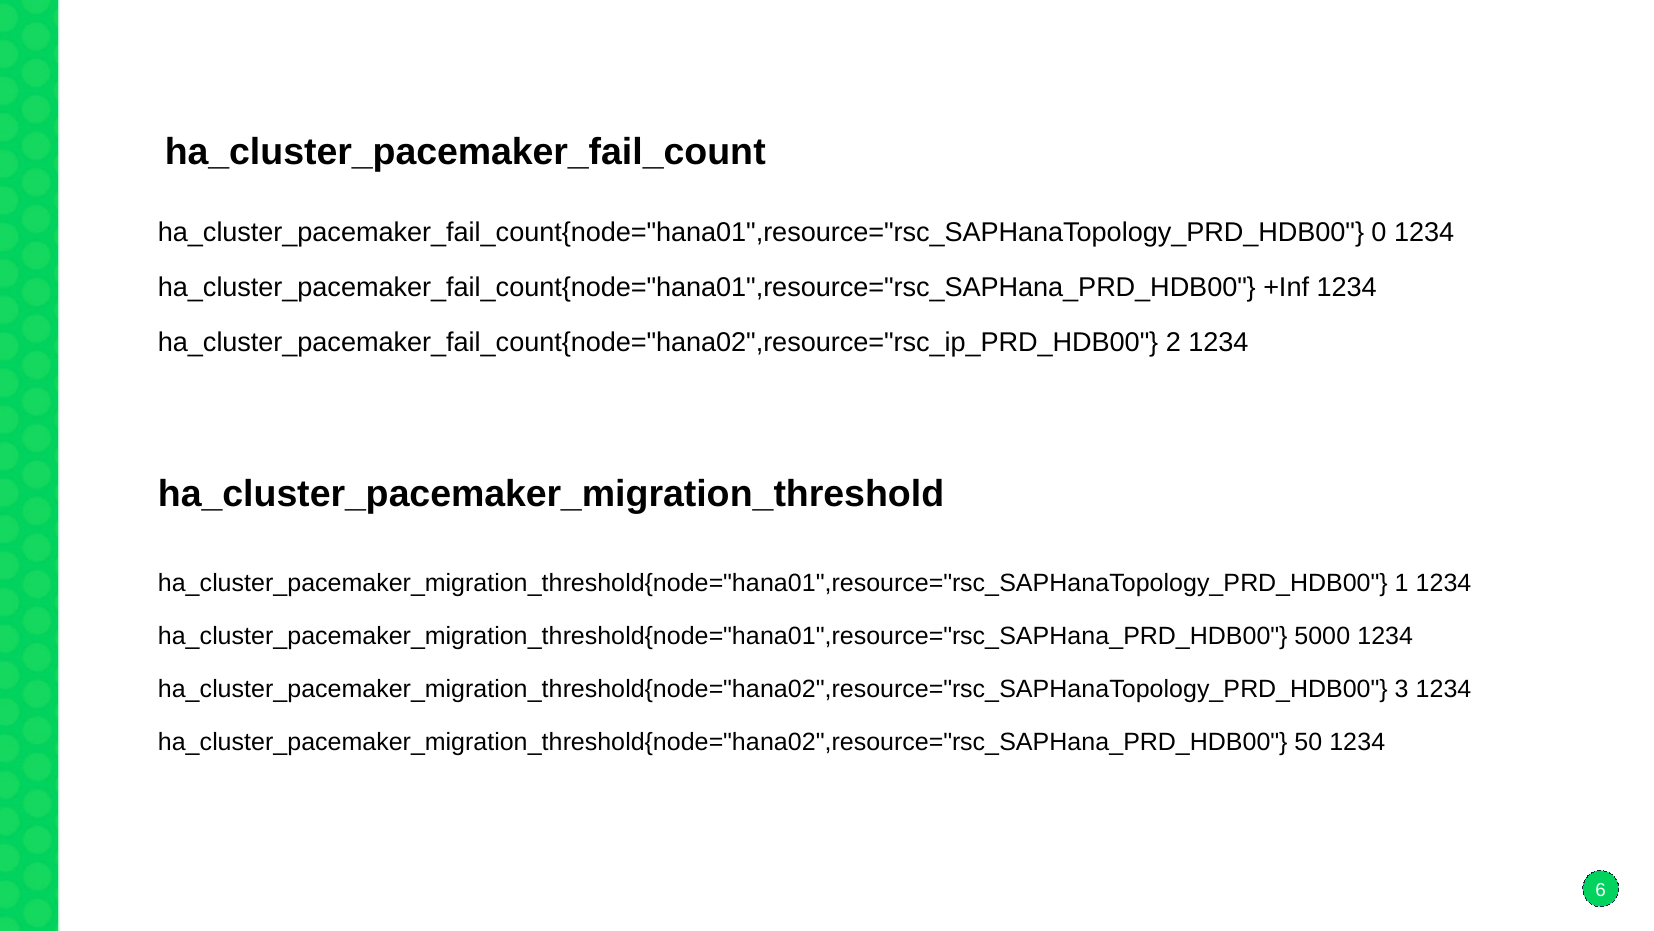

#
ha_cluster_pacemaker_fail_count
ha_cluster_pacemaker_fail_count{node="hana01",resource="rsc_SAPHanaTopology_PRD_HDB00"} 0 1234
ha_cluster_pacemaker_fail_count{node="hana01",resource="rsc_SAPHana_PRD_HDB00"} +Inf 1234
ha_cluster_pacemaker_fail_count{node="hana02",resource="rsc_ip_PRD_HDB00"} 2 1234
ha_cluster_pacemaker_migration_threshold
ha_cluster_pacemaker_migration_threshold{node="hana01",resource="rsc_SAPHanaTopology_PRD_HDB00"} 1 1234
ha_cluster_pacemaker_migration_threshold{node="hana01",resource="rsc_SAPHana_PRD_HDB00"} 5000 1234
ha_cluster_pacemaker_migration_threshold{node="hana02",resource="rsc_SAPHanaTopology_PRD_HDB00"} 3 1234
ha_cluster_pacemaker_migration_threshold{node="hana02",resource="rsc_SAPHana_PRD_HDB00"} 50 1234
6